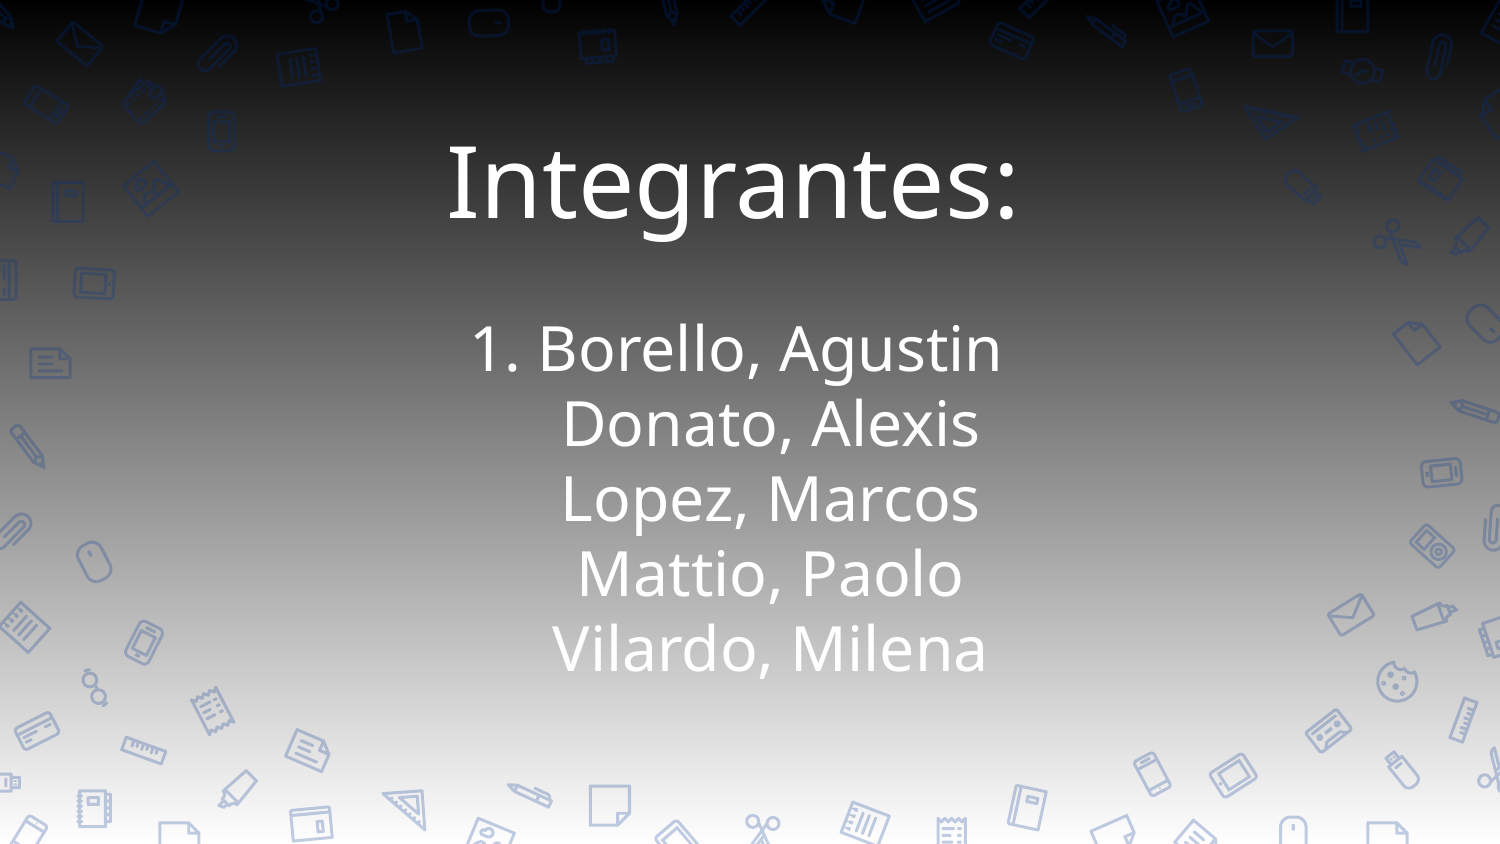

# Integrantes:
Borello, Agustin
Donato, Alexis
Lopez, Marcos
Mattio, Paolo
Vilardo, Milena